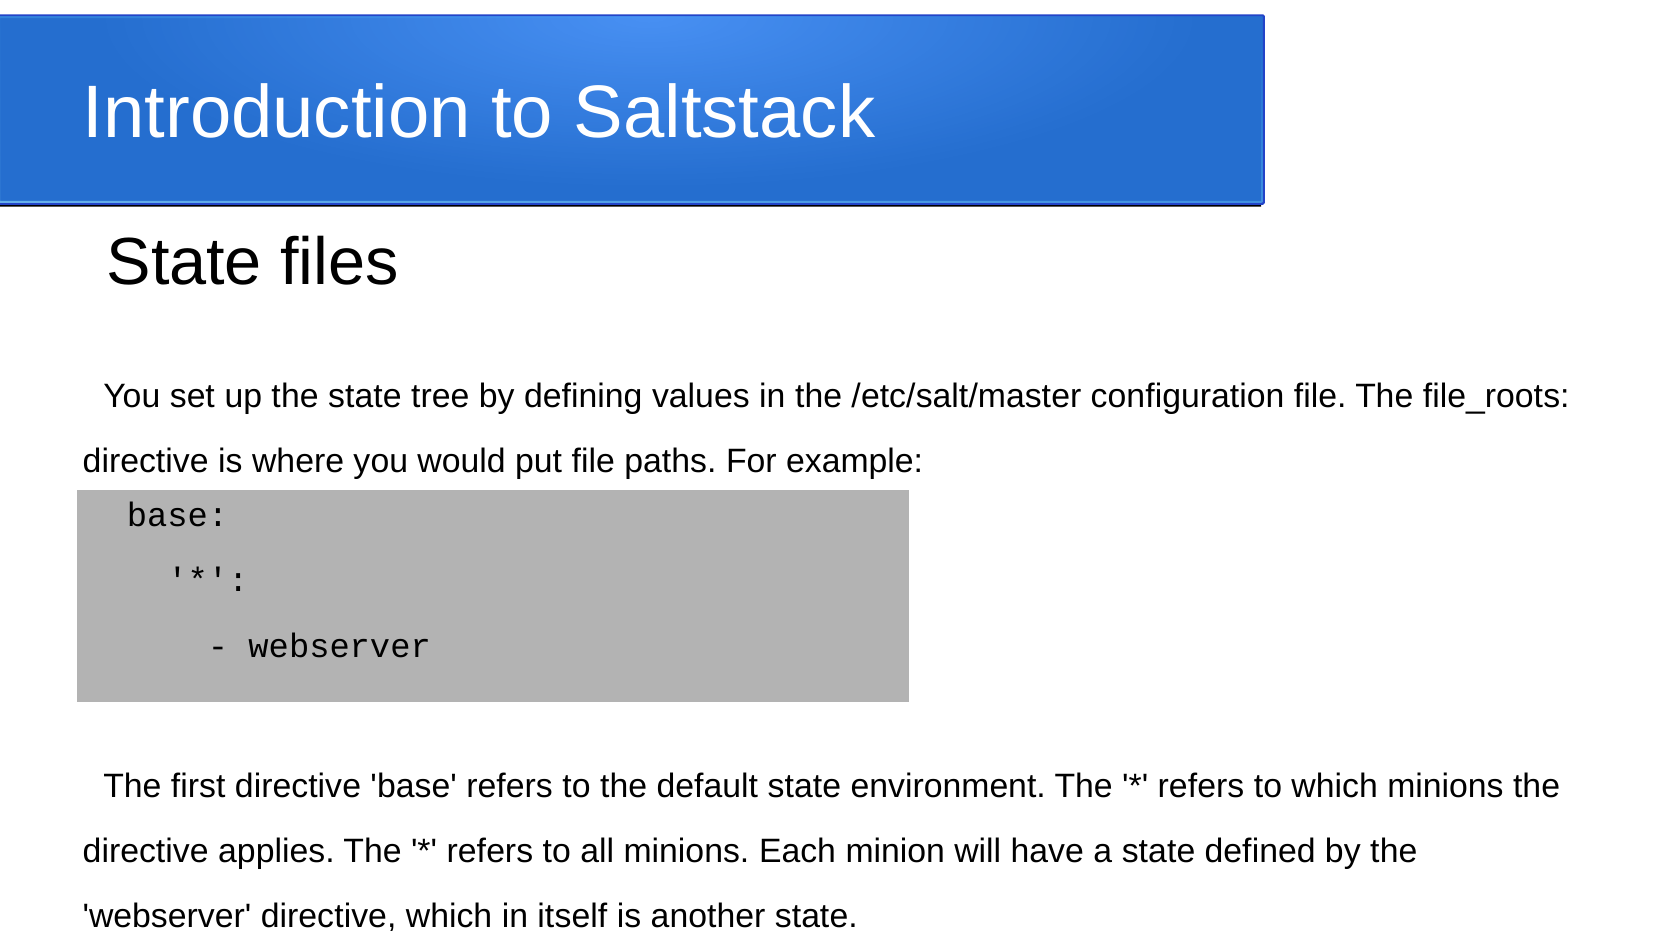

# Introduction to Saltstack
State files
You set up the state tree by defining values in the /etc/salt/master configuration file. The file_roots: directive is where you would put file paths. For example:
The first directive 'base' refers to the default state environment. The '*' refers to which minions the directive applies. The '*' refers to all minions. Each minion will have a state defined by the 'webserver' directive, which in itself is another state.
| base: '\*': - webserver |
| --- |